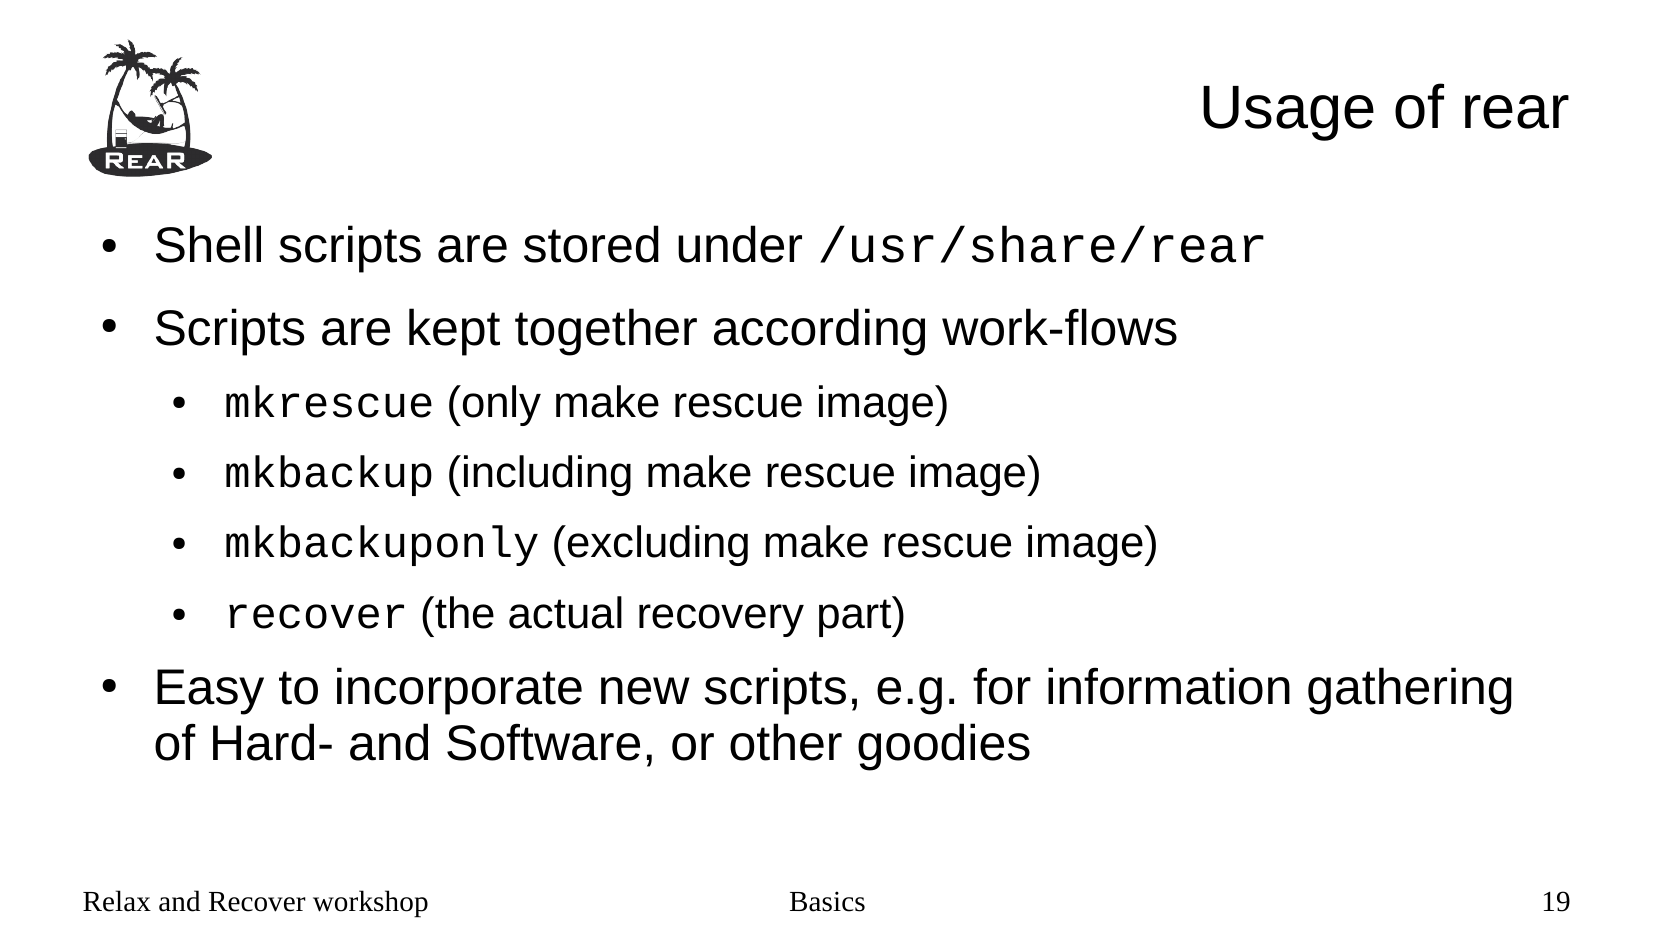

# Usage of rear
Shell scripts are stored under /usr/share/rear
Scripts are kept together according work-flows
mkrescue (only make rescue image)
mkbackup (including make rescue image)
mkbackuponly (excluding make rescue image)
recover (the actual recovery part)
Easy to incorporate new scripts, e.g. for information gathering of Hard- and Software, or other goodies
Relax and Recover workshop
Basics
19